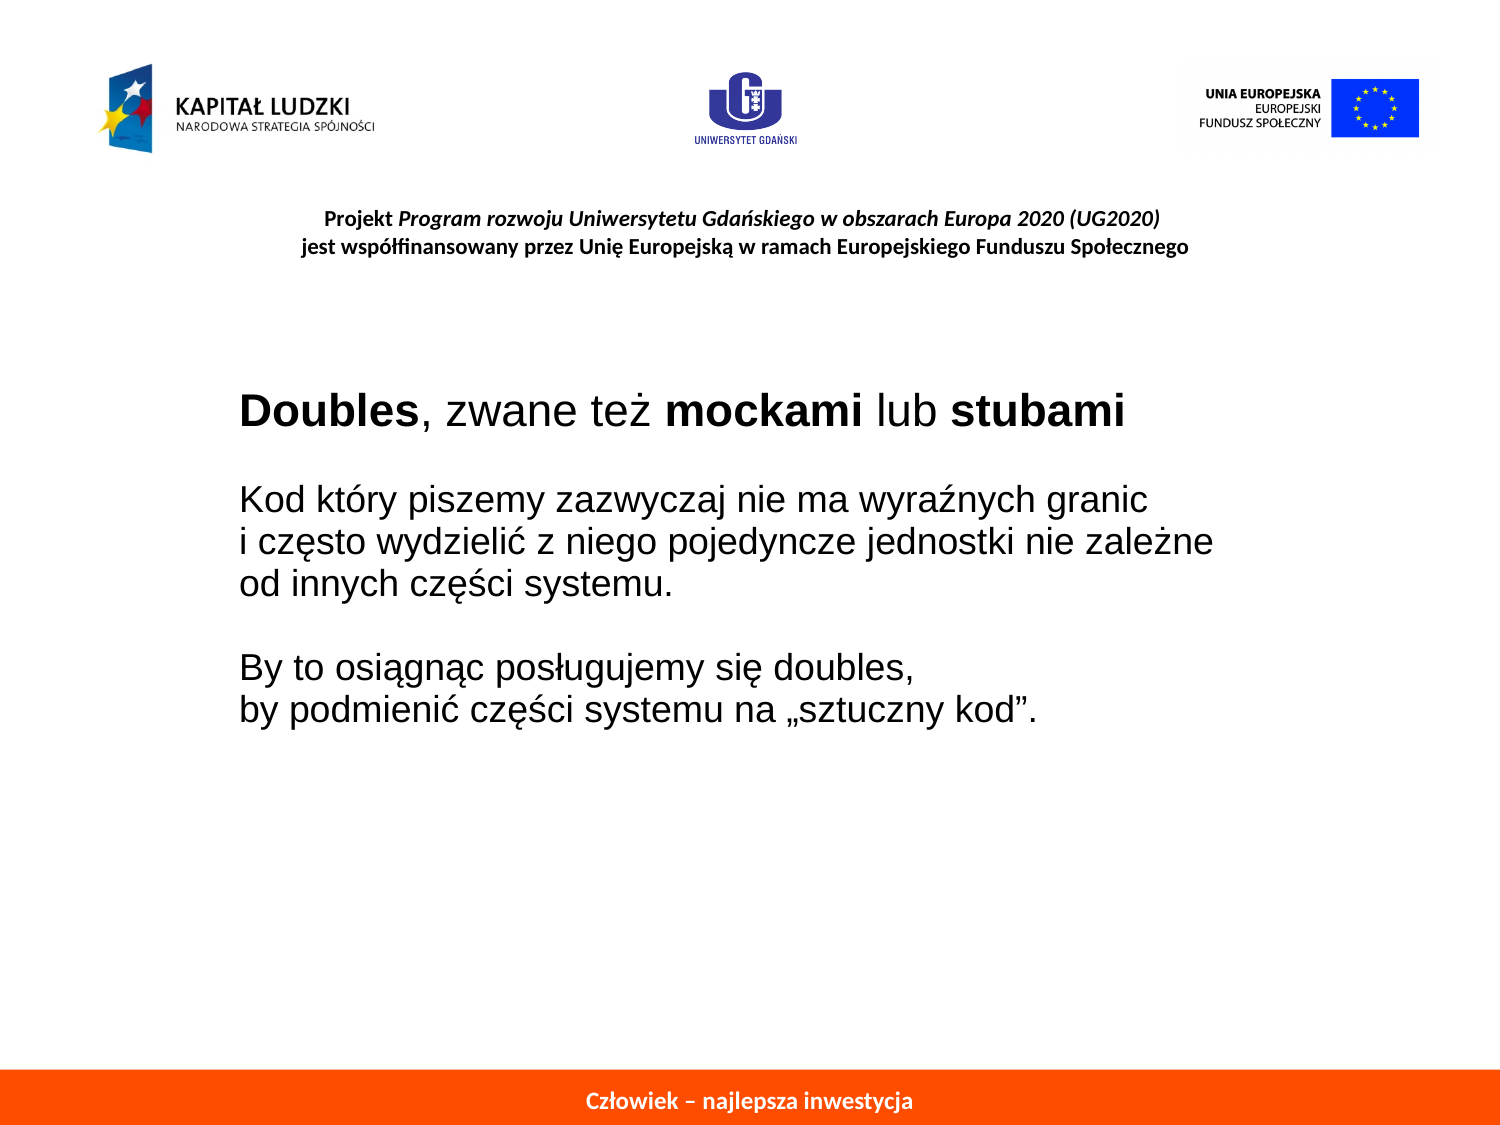

Projekt Program rozwoju Uniwersytetu Gdańskiego w obszarach Europa 2020 (UG2020)
jest współfinansowany przez Unię Europejską w ramach Europejskiego Funduszu Społecznego
Doubles, zwane też mockami lub stubami
Kod który piszemy zazwyczaj nie ma wyraźnych granic
i często wydzielić z niego pojedyncze jednostki nie zależne
od innych części systemu.
By to osiągnąc posługujemy się doubles,
by podmienić części systemu na „sztuczny kod”.
Człowiek – najlepsza inwestycja